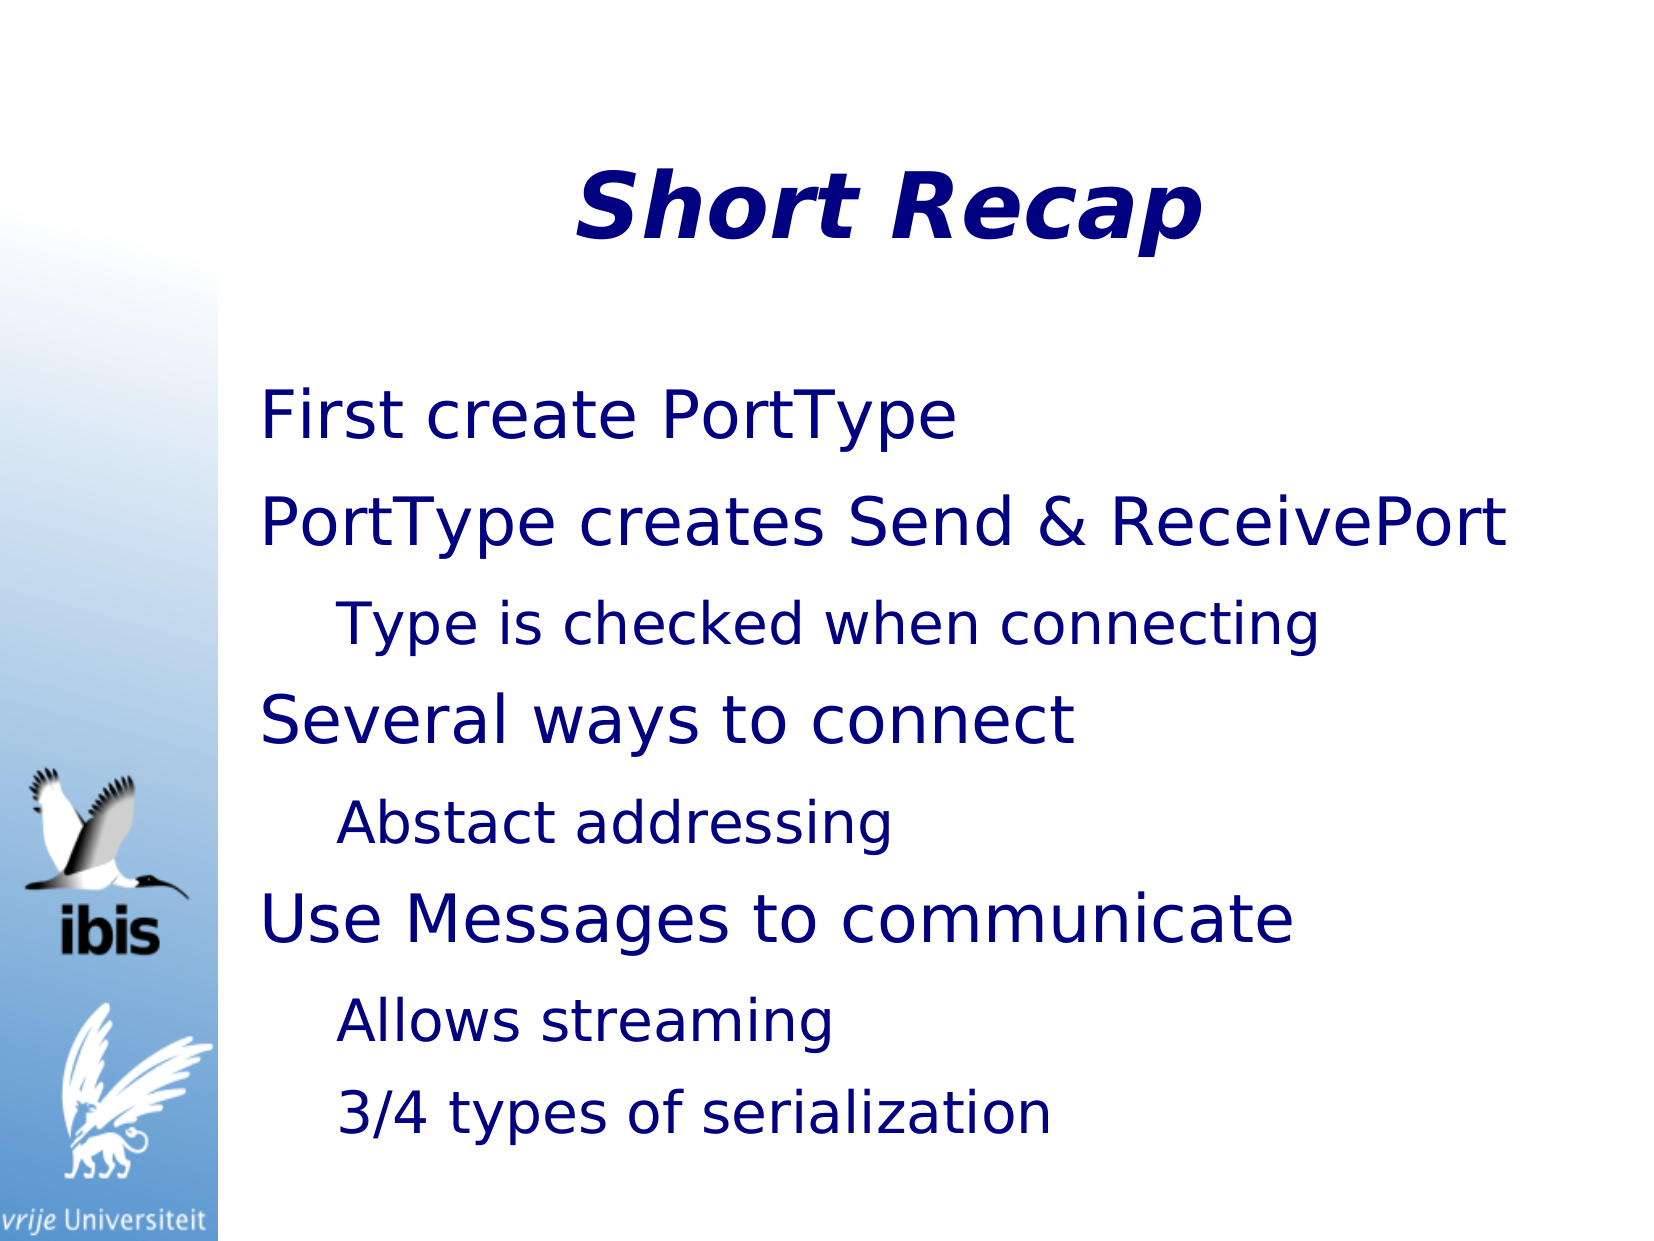

# Short Recap
First create PortType
PortType creates Send & ReceivePort
Type is checked when connecting
Several ways to connect
Abstact addressing
Use Messages to communicate
Allows streaming
3/4 types of serialization